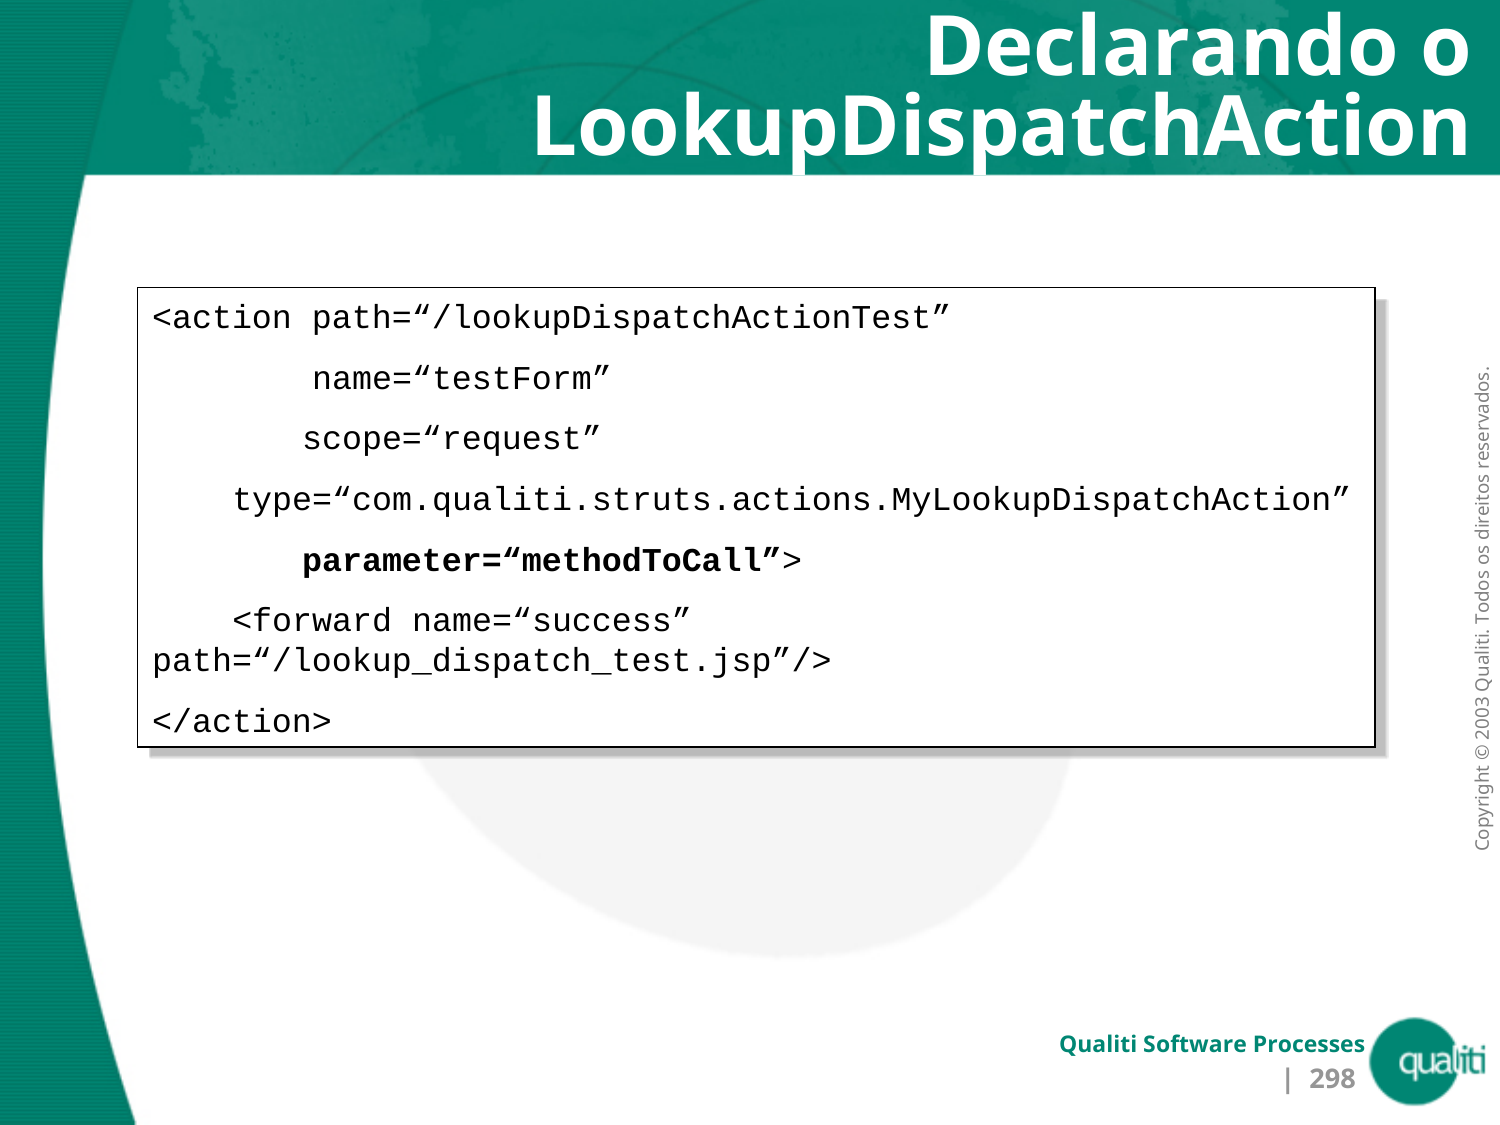

# Declarando o LookupDispatchAction
<action path=“/lookupDispatchActionTest”
 name=“testForm”
	scope=“request”
 type=“com.qualiti.struts.actions.MyLookupDispatchAction”
	parameter=“methodToCall”>
 <forward name=“success” 	path=“/lookup_dispatch_test.jsp”/>
</action>